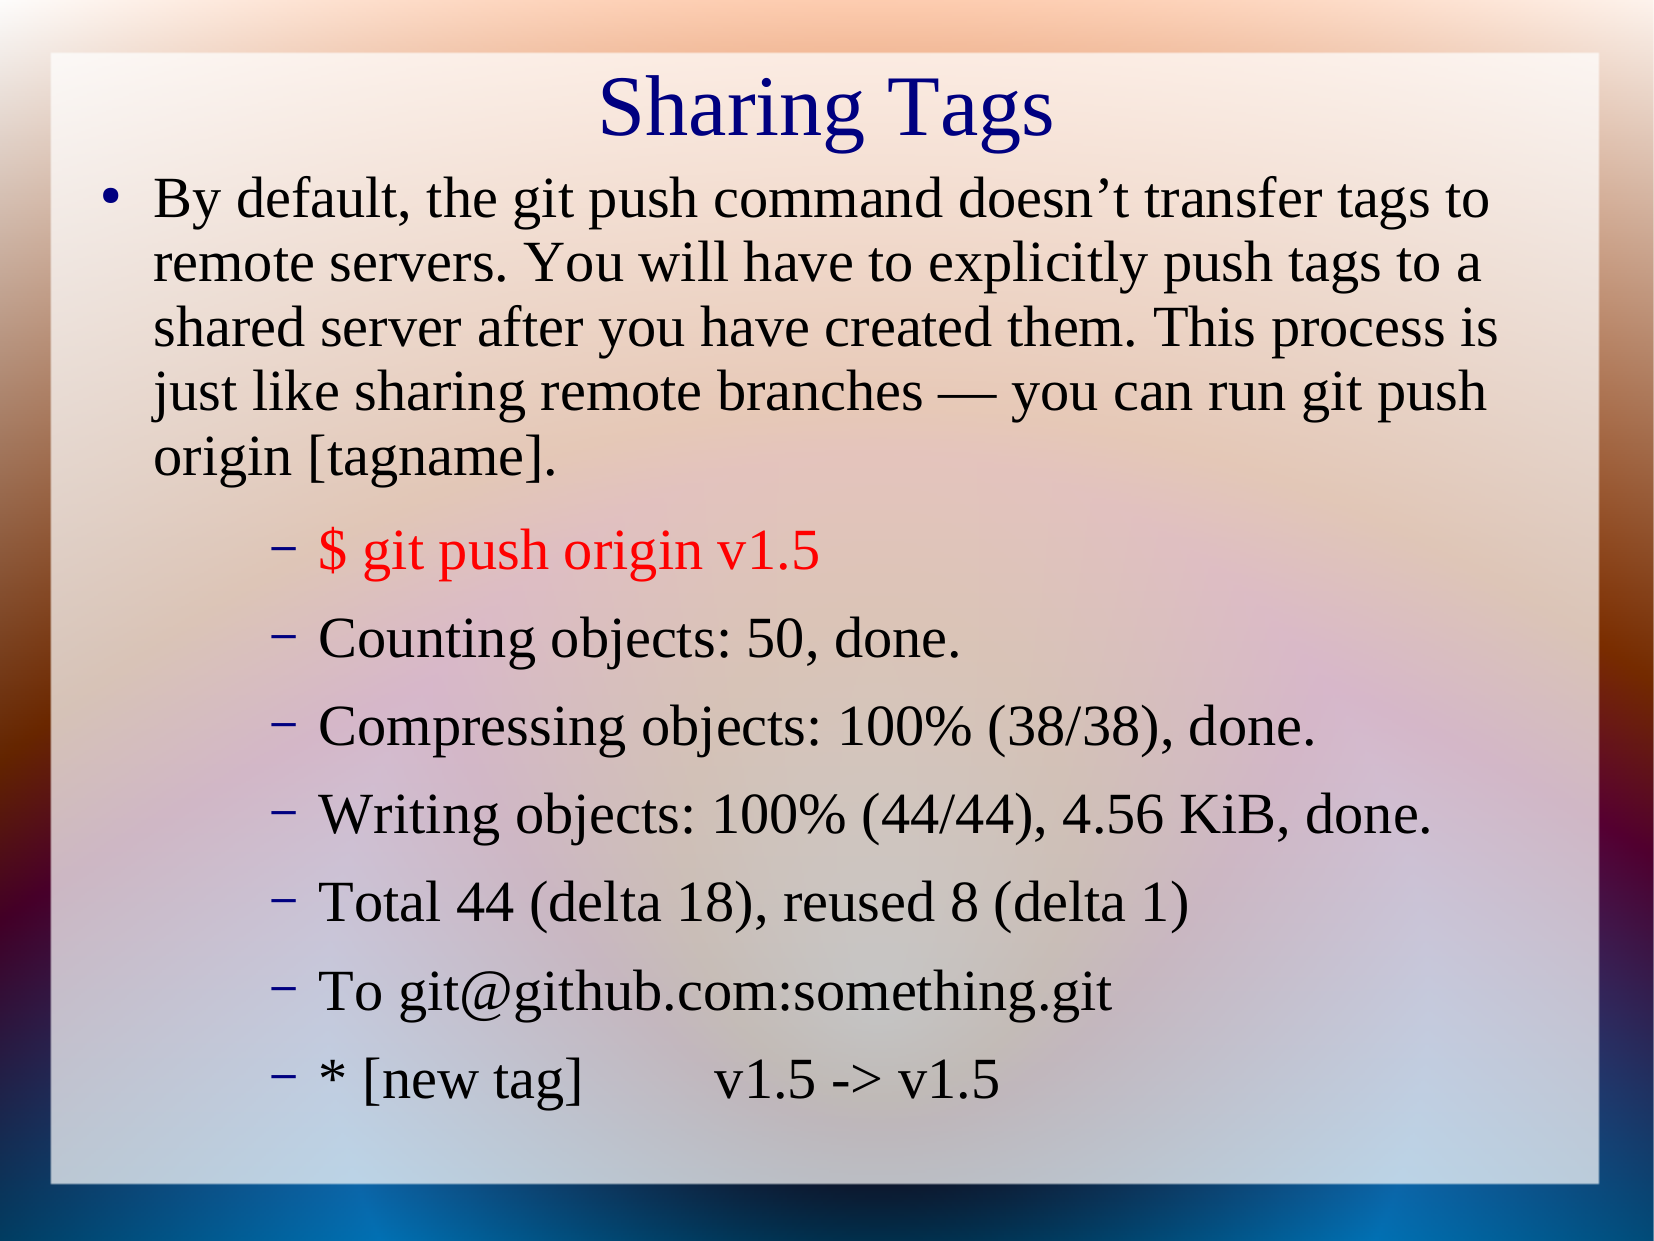

# Sharing Tags
By default, the git push command doesn’t transfer tags to remote servers. You will have to explicitly push tags to a shared server after you have created them. This process is just like sharing remote branches — you can run git push origin [tagname].
$ git push origin v1.5
Counting objects: 50, done.
Compressing objects: 100% (38/38), done.
Writing objects: 100% (44/44), 4.56 KiB, done.
Total 44 (delta 18), reused 8 (delta 1)
To git@github.com:something.git
* [new tag] v1.5 -> v1.5